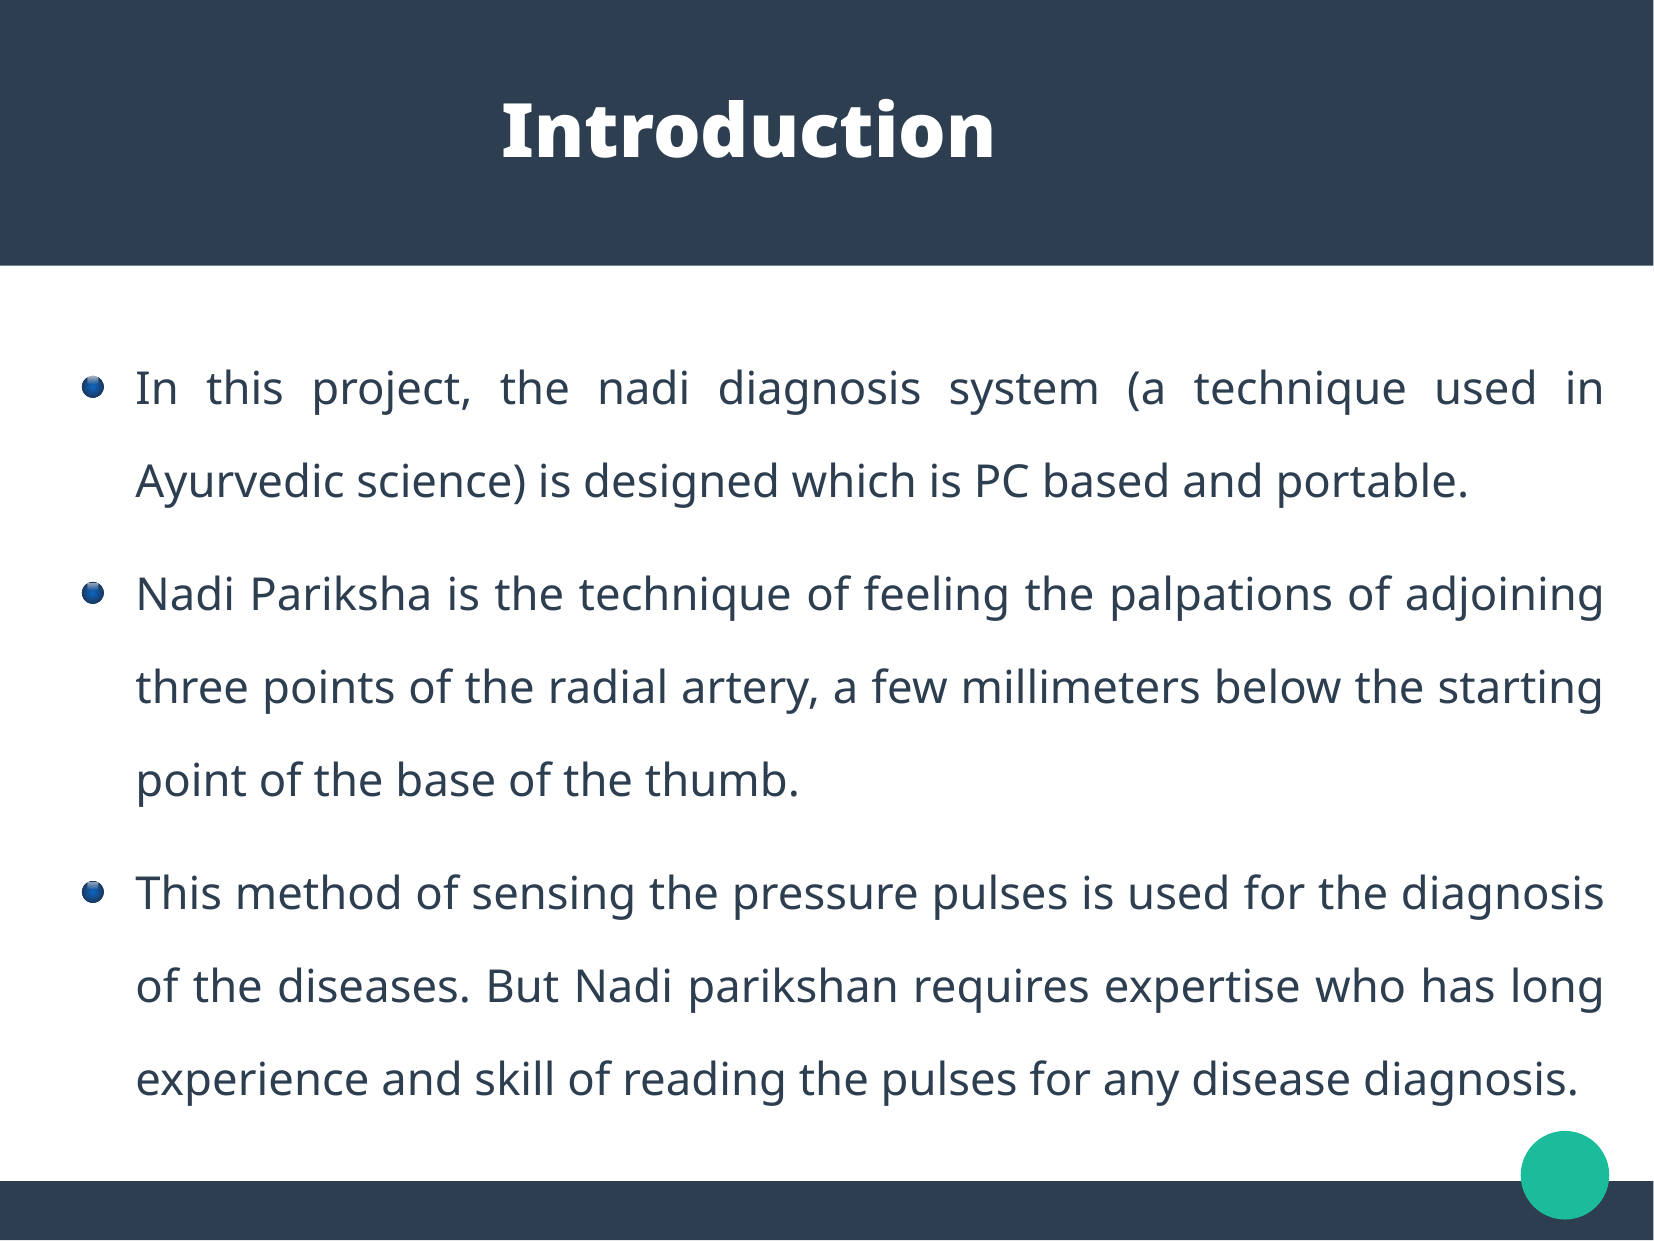

# Introduction
In this project, the nadi diagnosis system (a technique used in Ayurvedic science) is designed which is PC based and portable.
Nadi Pariksha is the technique of feeling the palpations of adjoining three points of the radial artery, a few millimeters below the starting point of the base of the thumb.
This method of sensing the pressure pulses is used for the diagnosis of the diseases. But Nadi parikshan requires expertise who has long experience and skill of reading the pulses for any disease diagnosis.